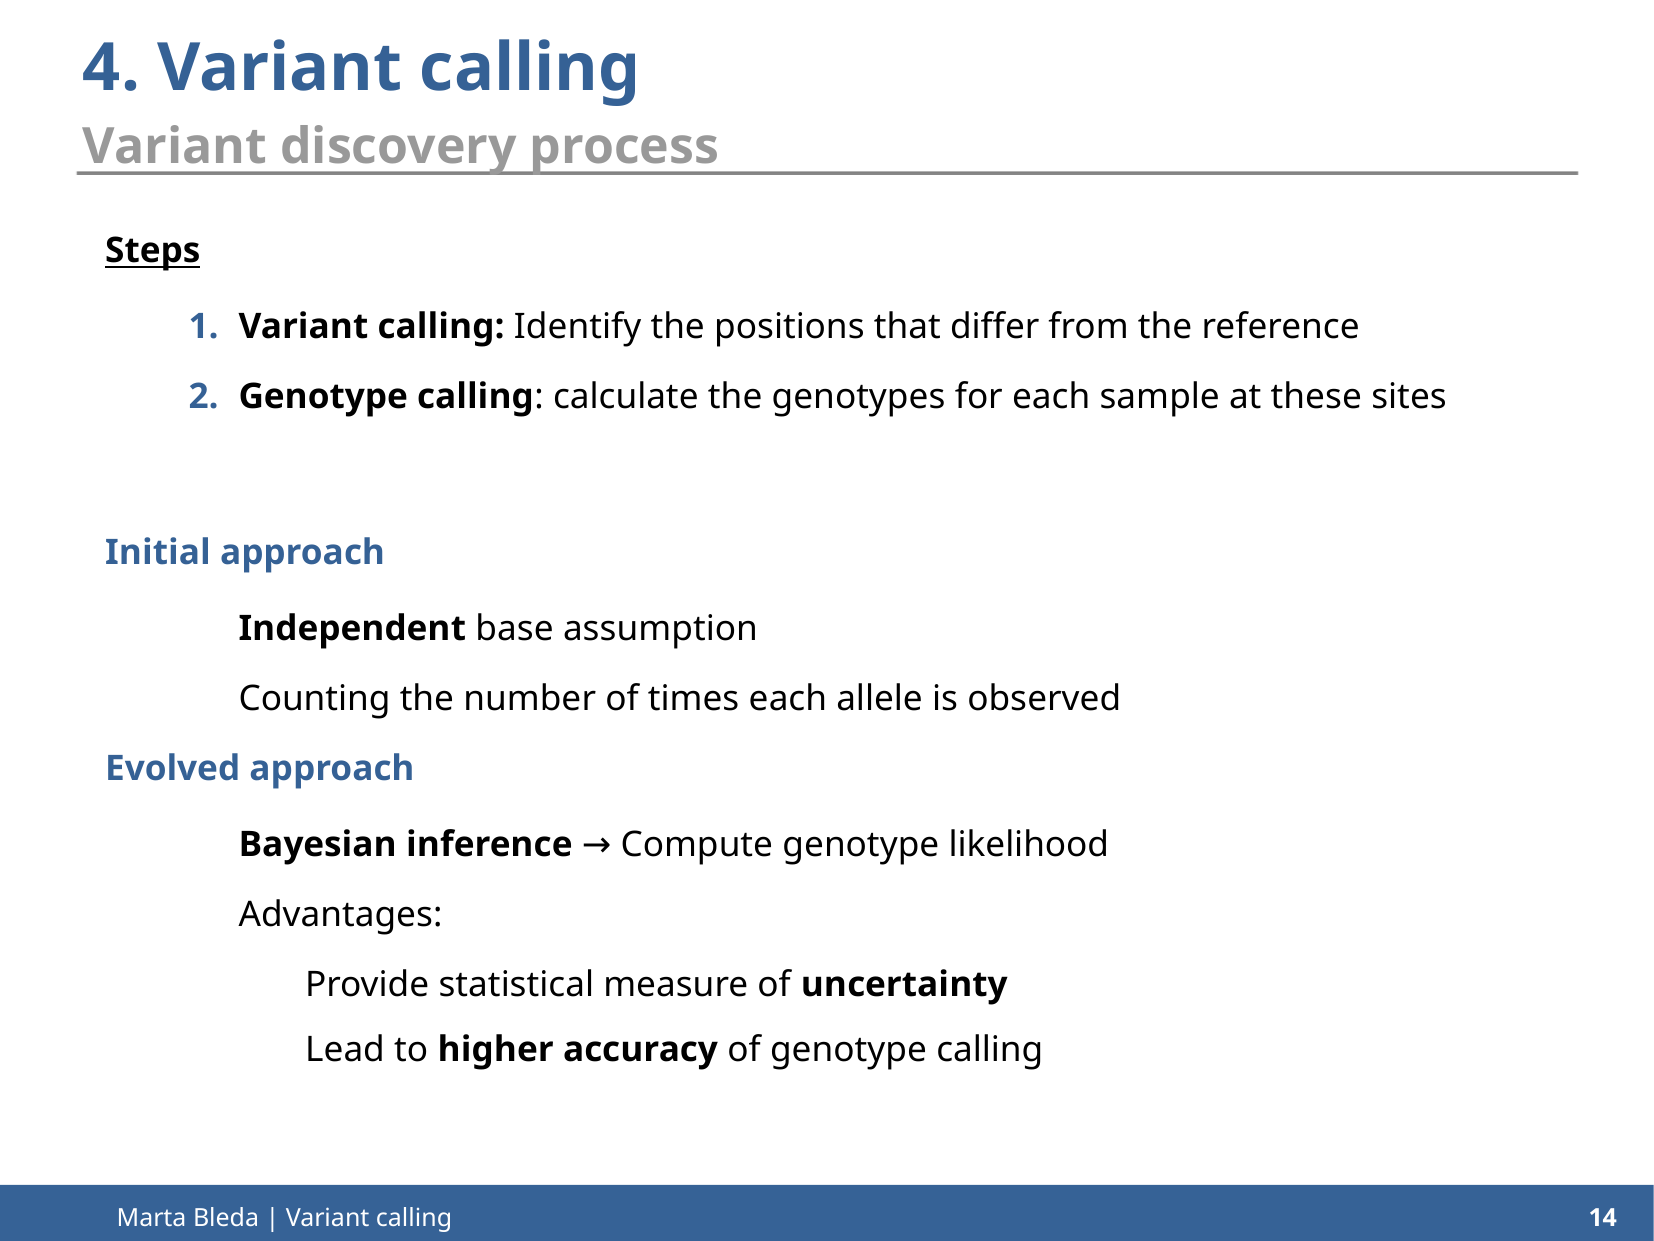

4. Variant calling
Variant discovery process
# Steps
Variant calling: Identify the positions that differ from the reference
Genotype calling: calculate the genotypes for each sample at these sites
Initial approach
Independent base assumption
Counting the number of times each allele is observed
Evolved approach
Bayesian inference → Compute genotype likelihood
Advantages:
Provide statistical measure of uncertainty
Lead to higher accuracy of genotype calling
Marta Bleda | Variant calling
14